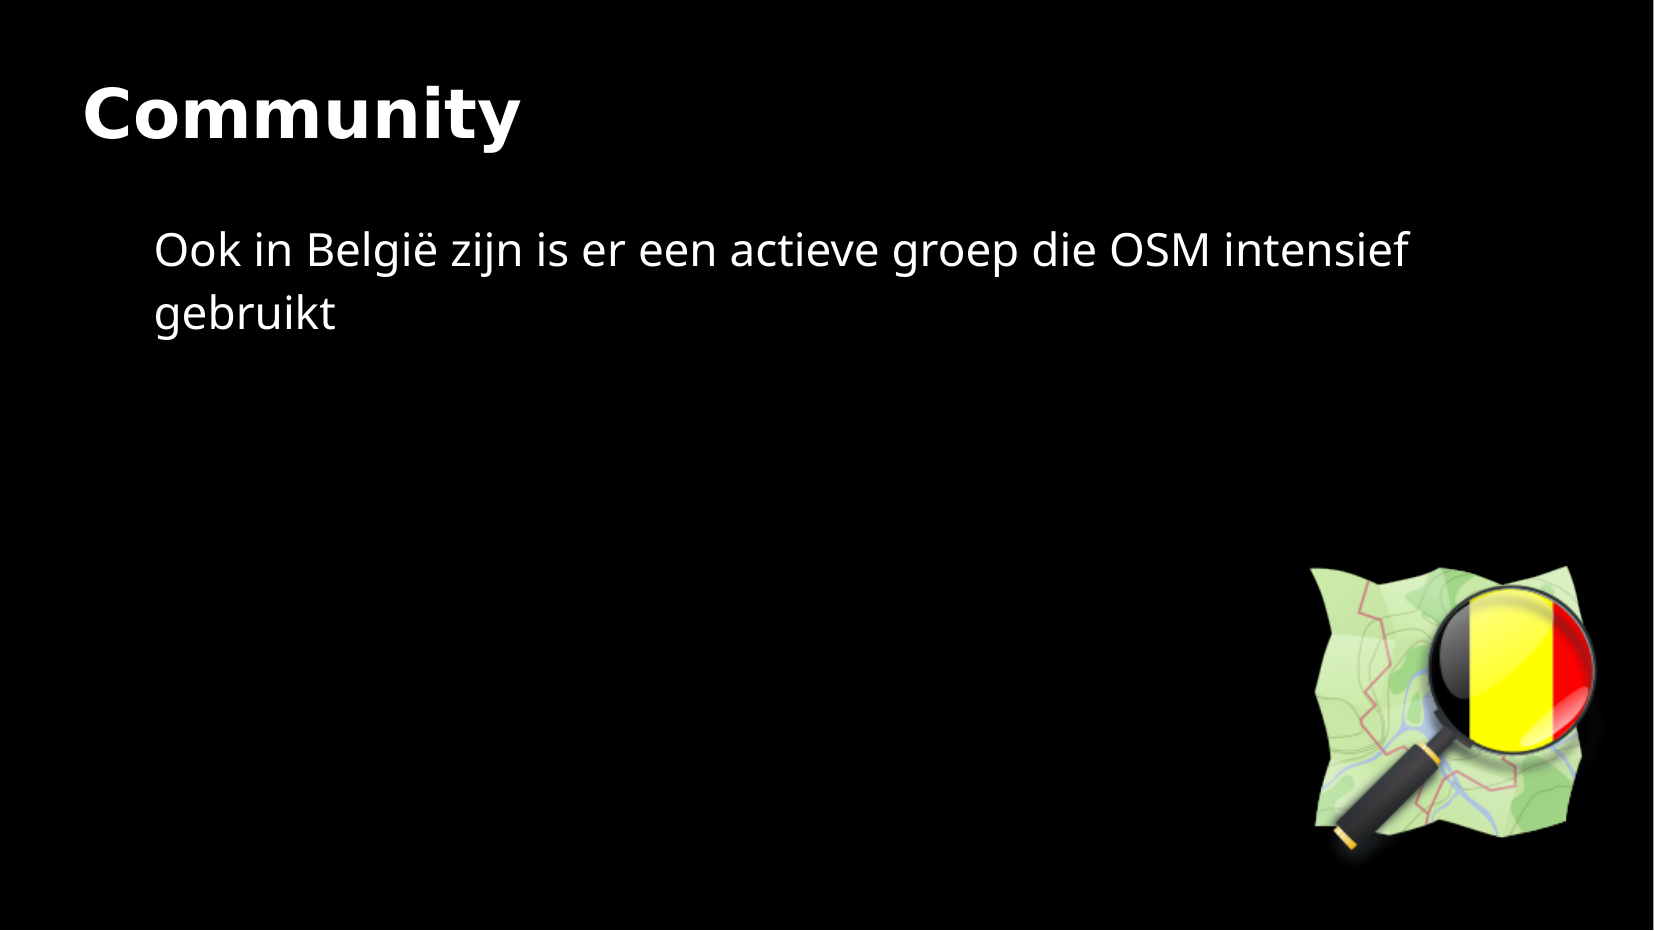

# Community
Ook in België zijn is er een actieve groep die OSM intensief gebruikt